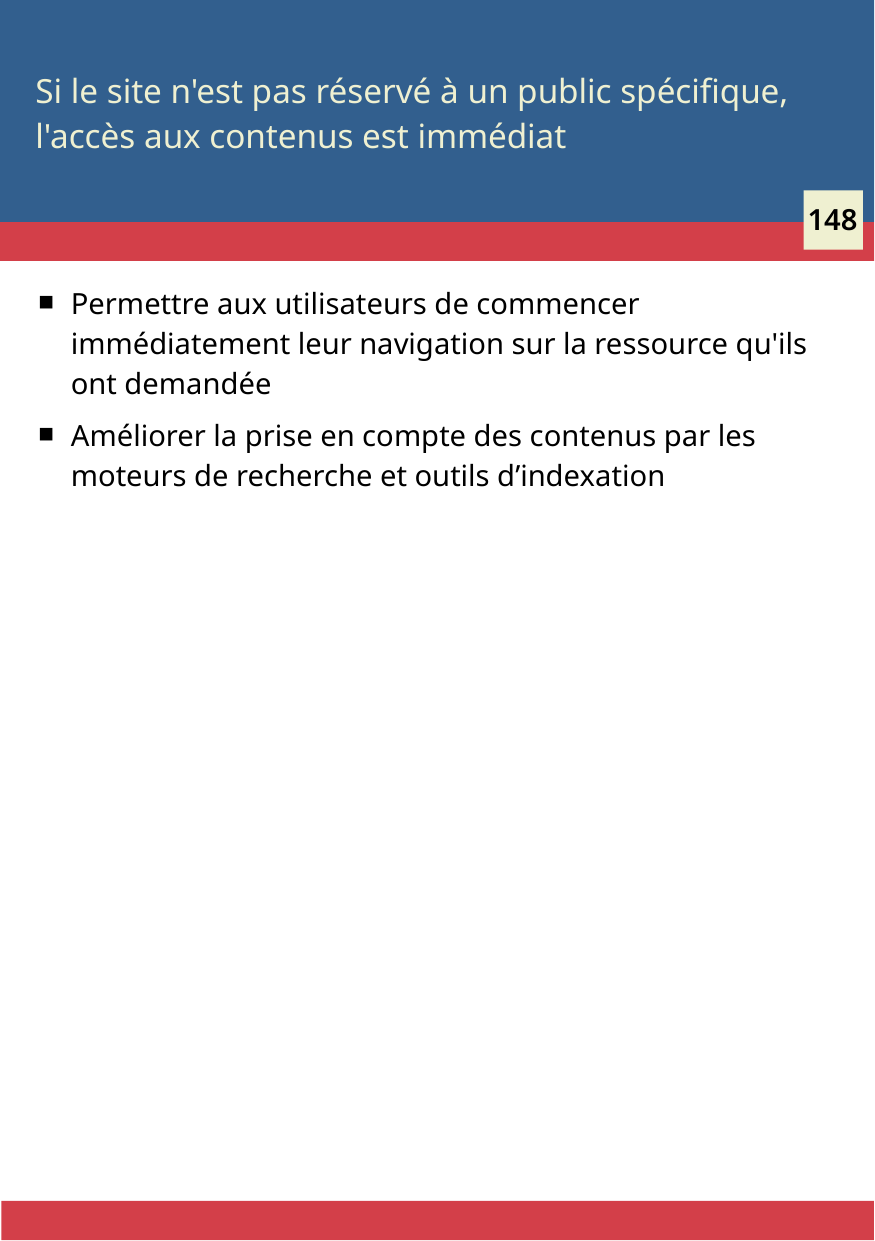

# Si le site n'est pas réservé à un public spécifique, l'accès aux contenus est immédiat
148
Permettre aux utilisateurs de commencer immédiatement leur navigation sur la ressource qu'ils ont demandée
Améliorer la prise en compte des contenus par les moteurs de recherche et outils d’indexation